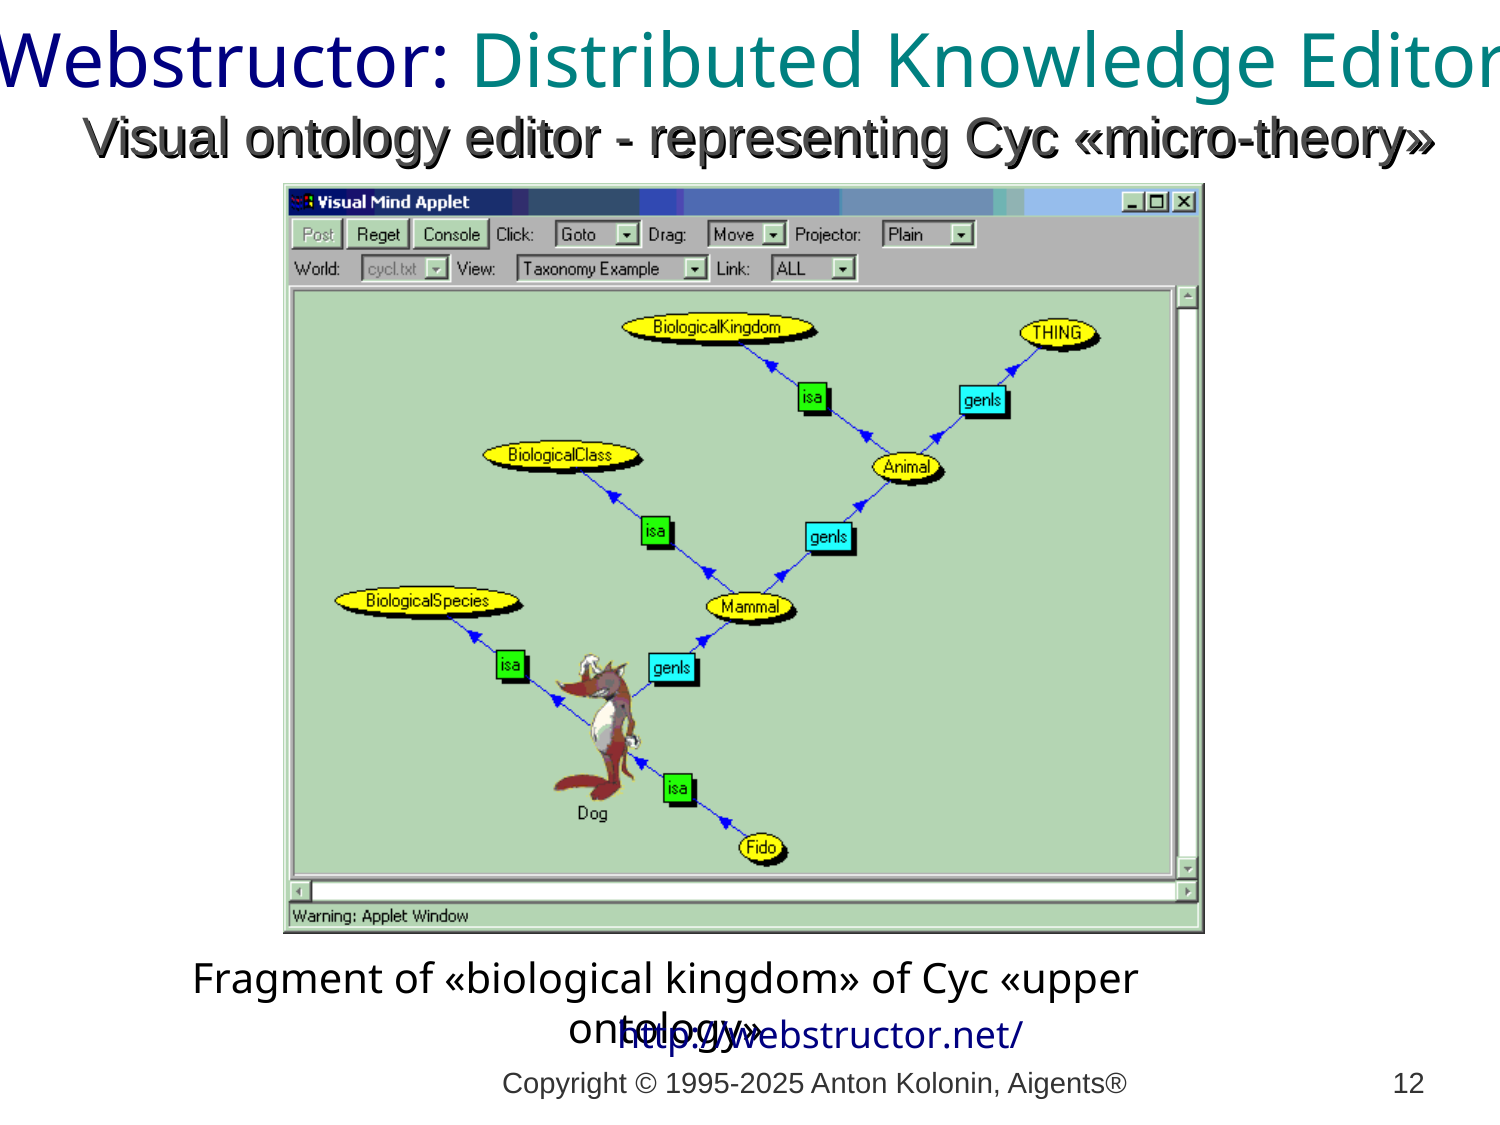

Webstructor: Distributed Knowledge Editor
# Visual ontology editor - representing Cyc «micro-theory»
Fragment of «biological kingdom» of Cyc «upper ontology»
http://webstructor.net/
Copyright © 1995-2025 Anton Kolonin, Aigents®
12